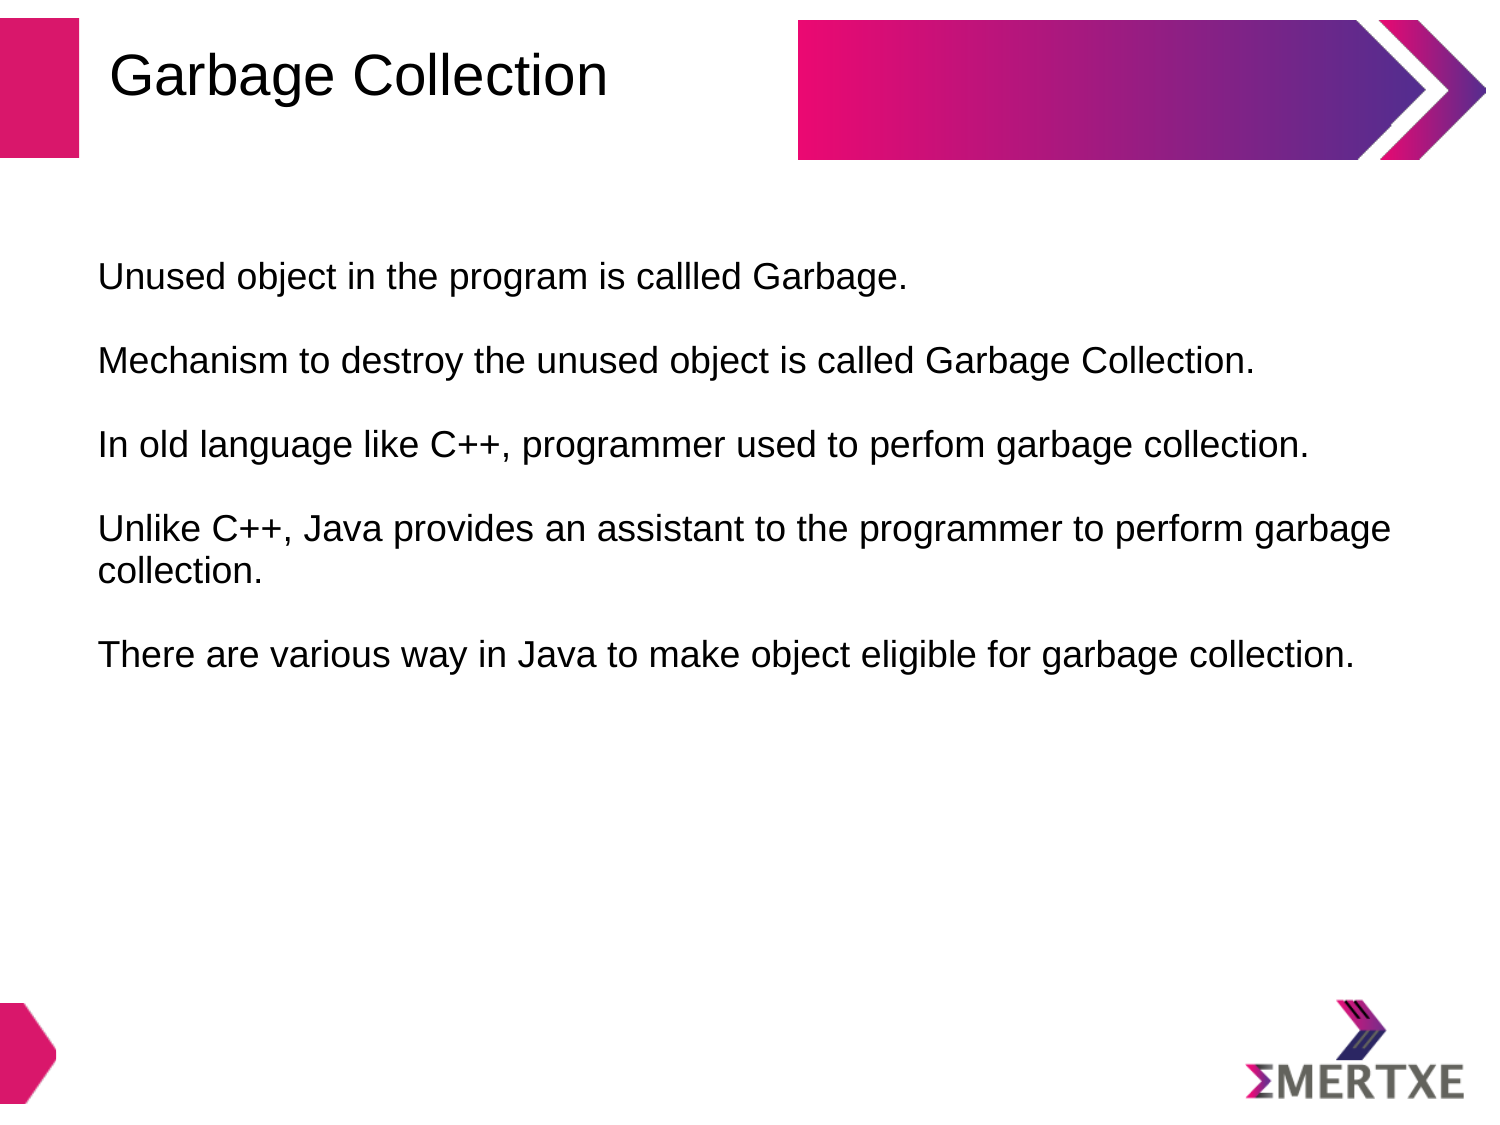

Garbage Collection
Unused object in the program is callled Garbage.
Mechanism to destroy the unused object is called Garbage Collection.
In old language like C++, programmer used to perfom garbage collection.
Unlike C++, Java provides an assistant to the programmer to perform garbage collection.
There are various way in Java to make object eligible for garbage collection.